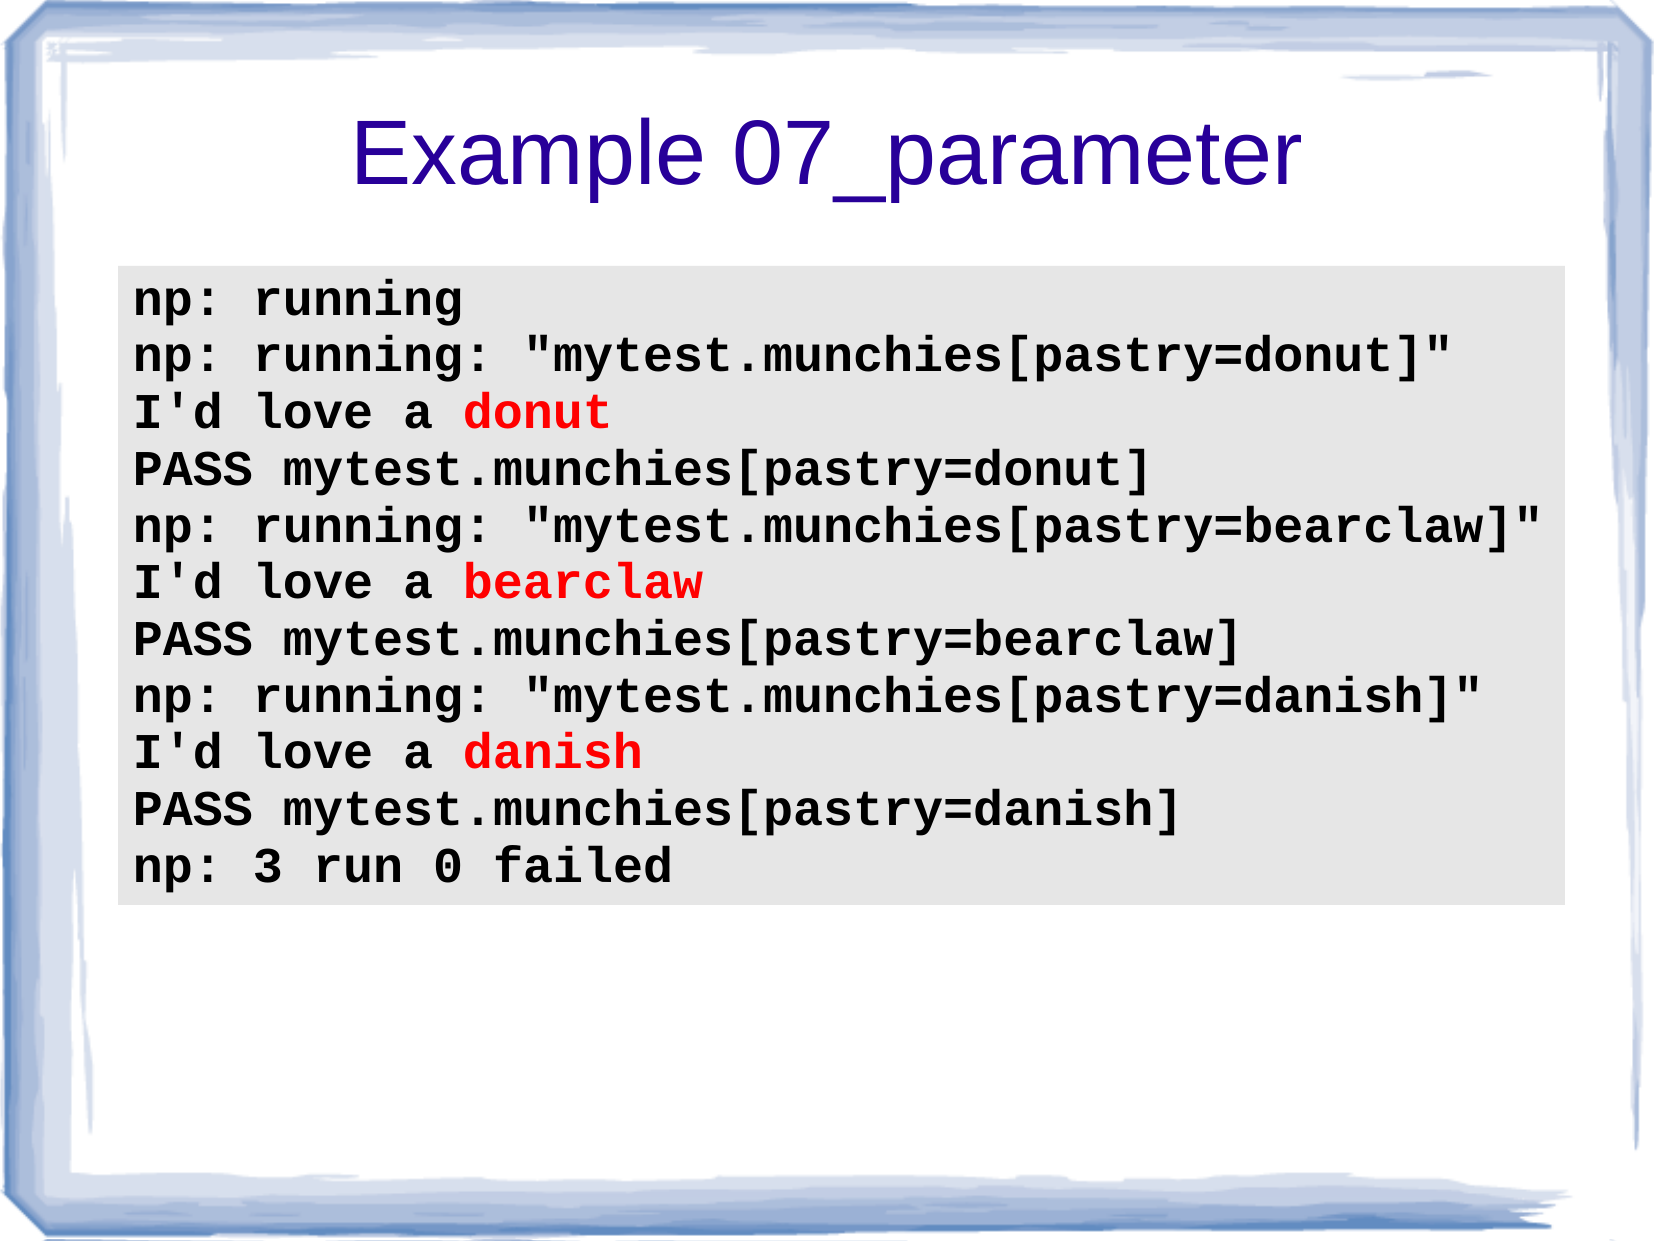

# Example 07_parameter
np: running
np: running: "mytest.munchies[pastry=donut]"
I'd love a donut
PASS mytest.munchies[pastry=donut]
np: running: "mytest.munchies[pastry=bearclaw]"
I'd love a bearclaw
PASS mytest.munchies[pastry=bearclaw]
np: running: "mytest.munchies[pastry=danish]"
I'd love a danish
PASS mytest.munchies[pastry=danish]
np: 3 run 0 failed